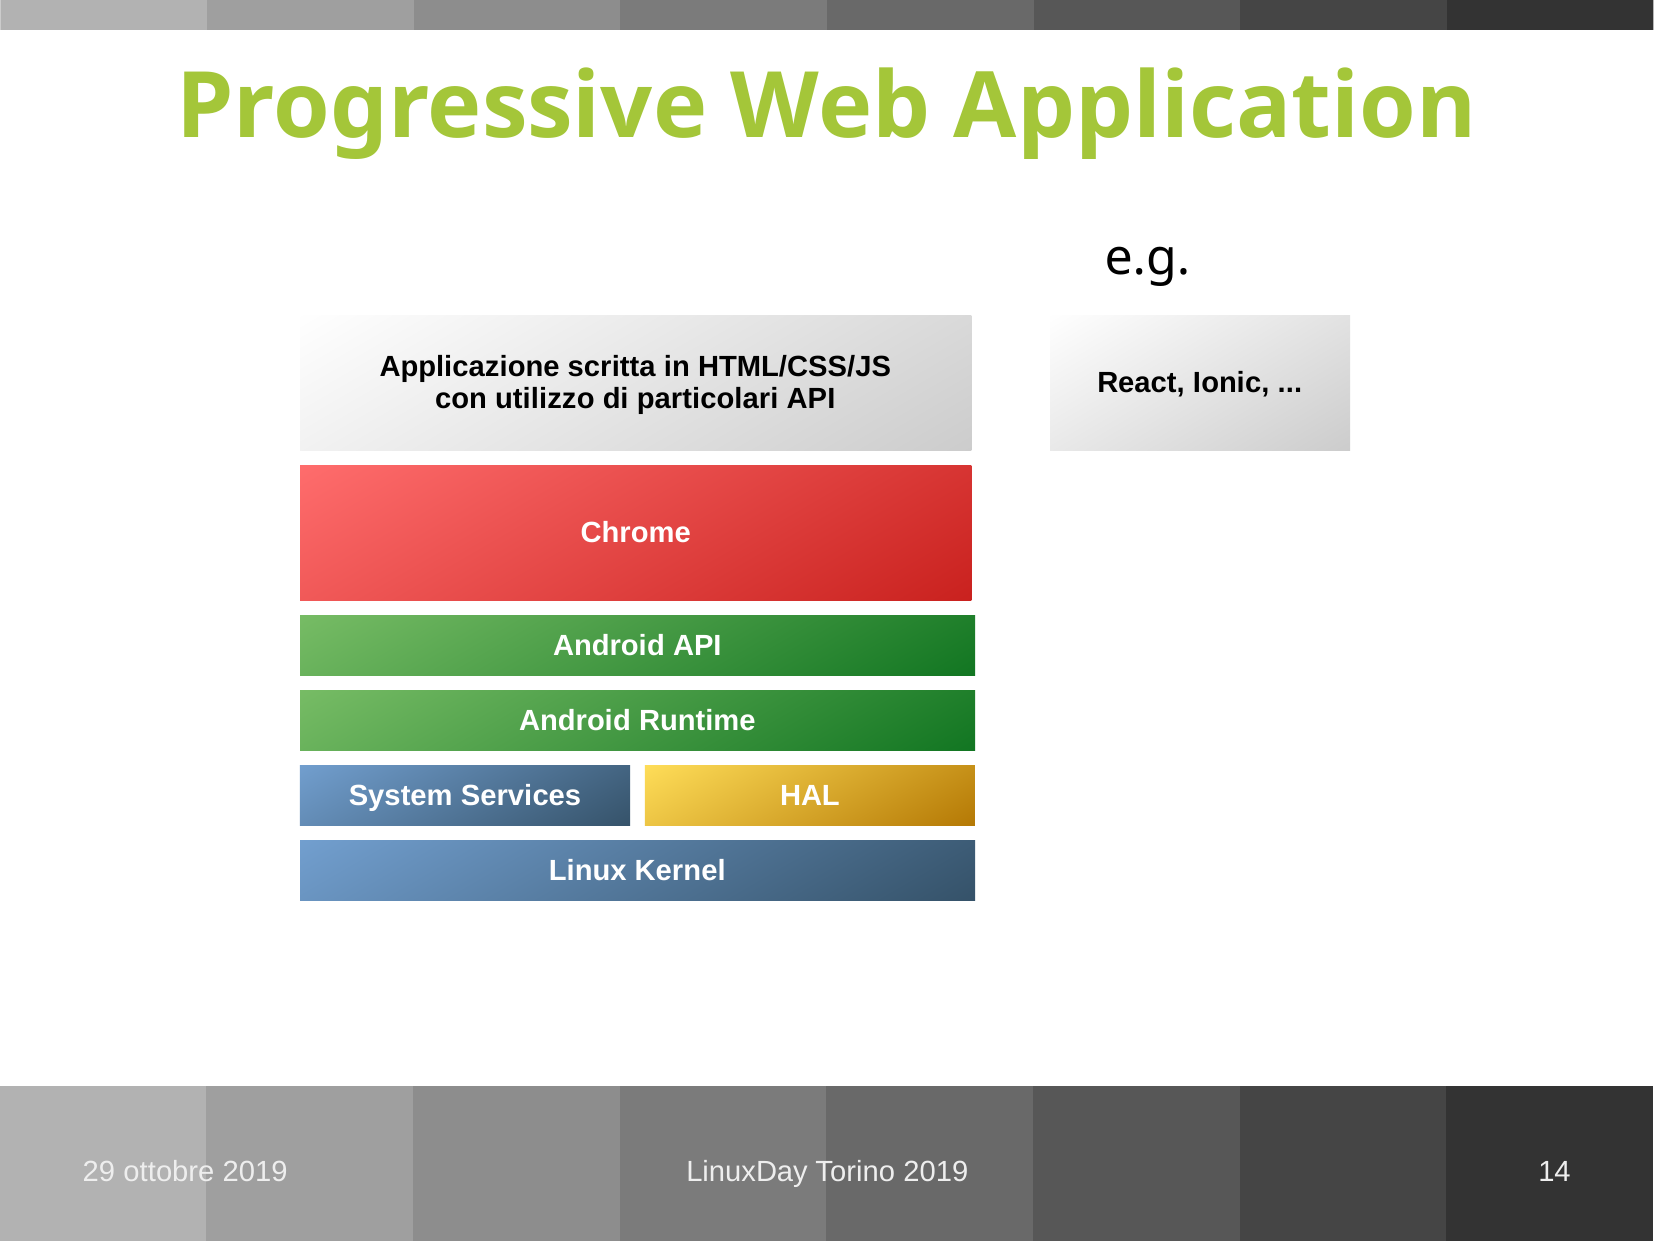

# Progressive Web Application
e.g.
Applicazione scritta in HTML/CSS/JS
con utilizzo di particolari API
React, Ionic, ...
Chrome
Android API
Android Runtime
System Services
HAL
Linux Kernel
29 ottobre 2019
LinuxDay Torino 2019
14